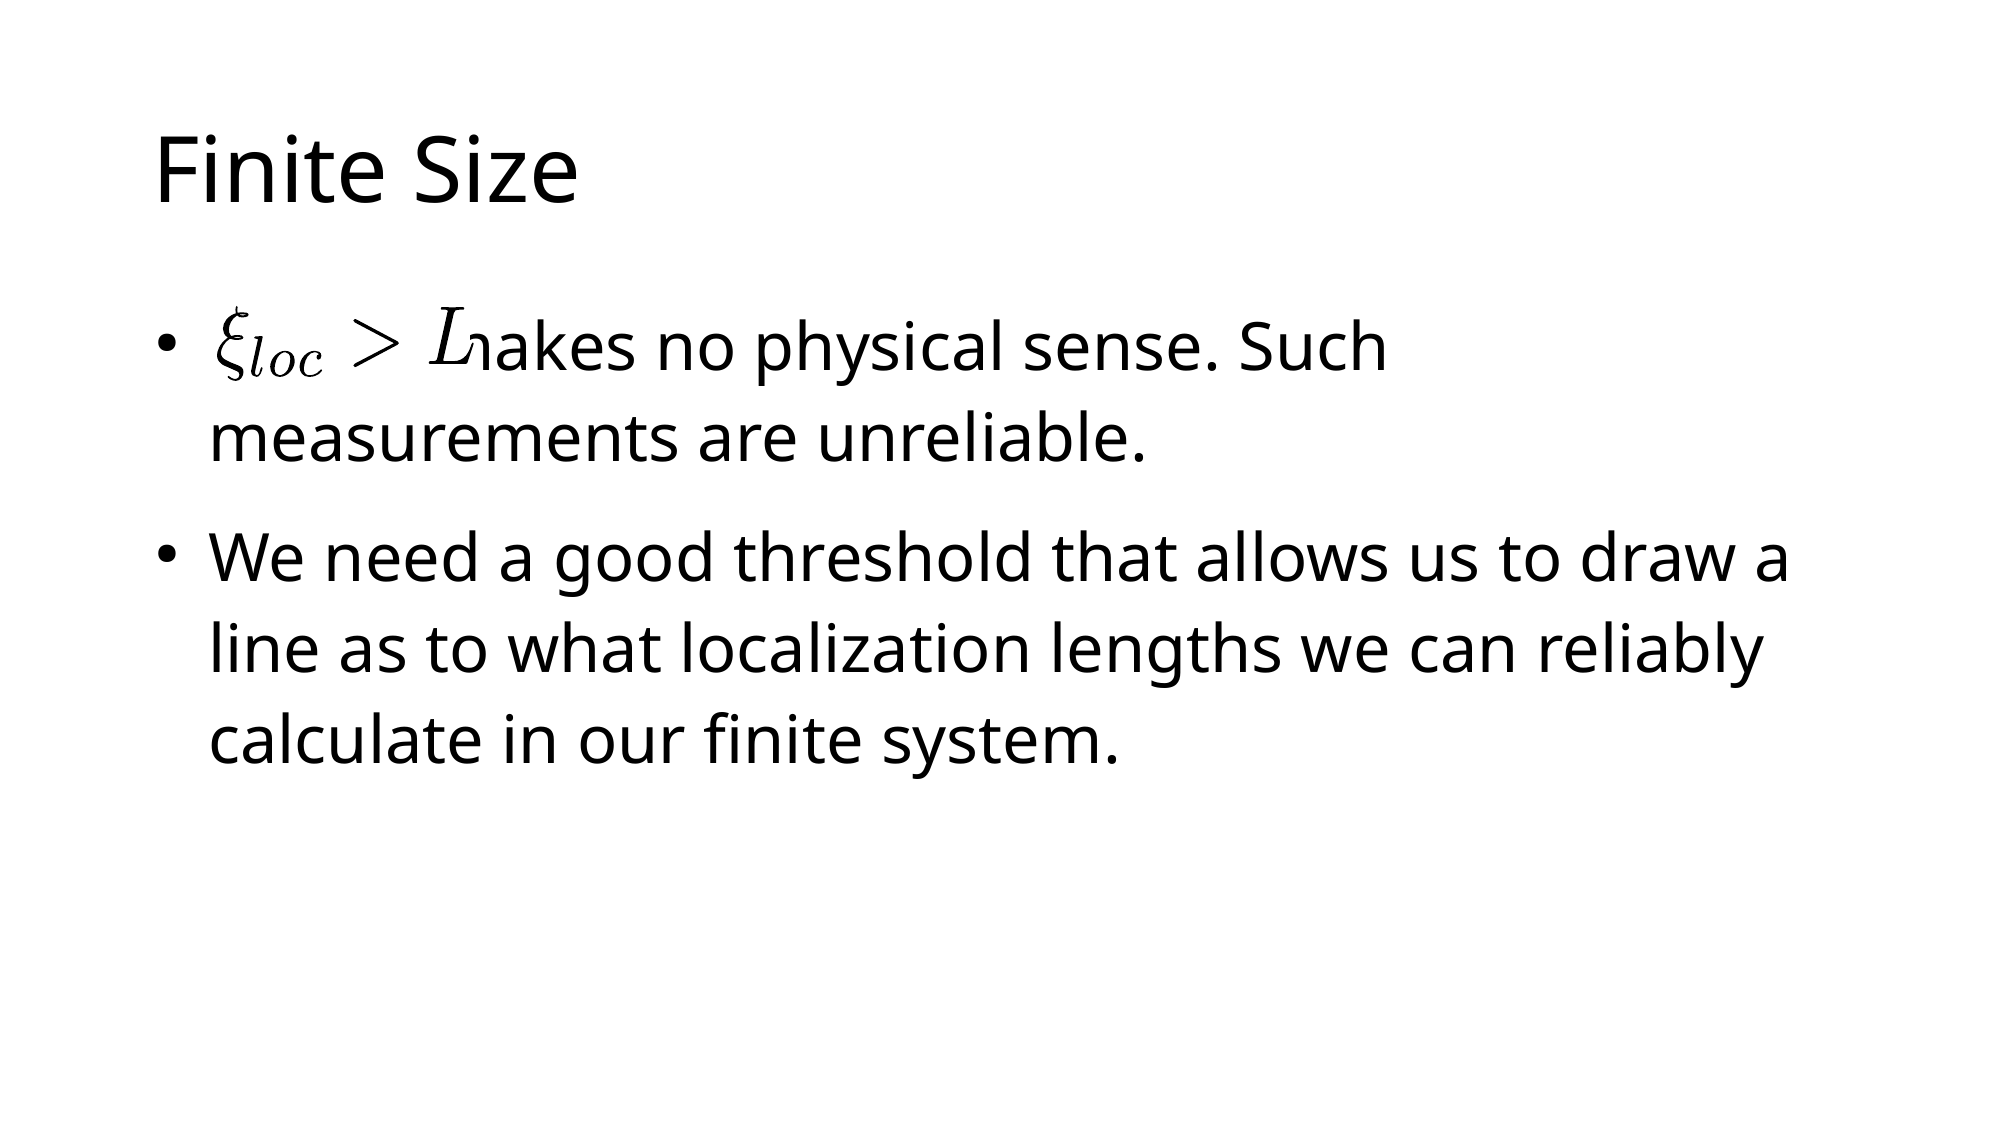

# Finite Size
 makes no physical sense. Such measurements are unreliable.
We need a good threshold that allows us to draw a line as to what localization lengths we can reliably calculate in our finite system.